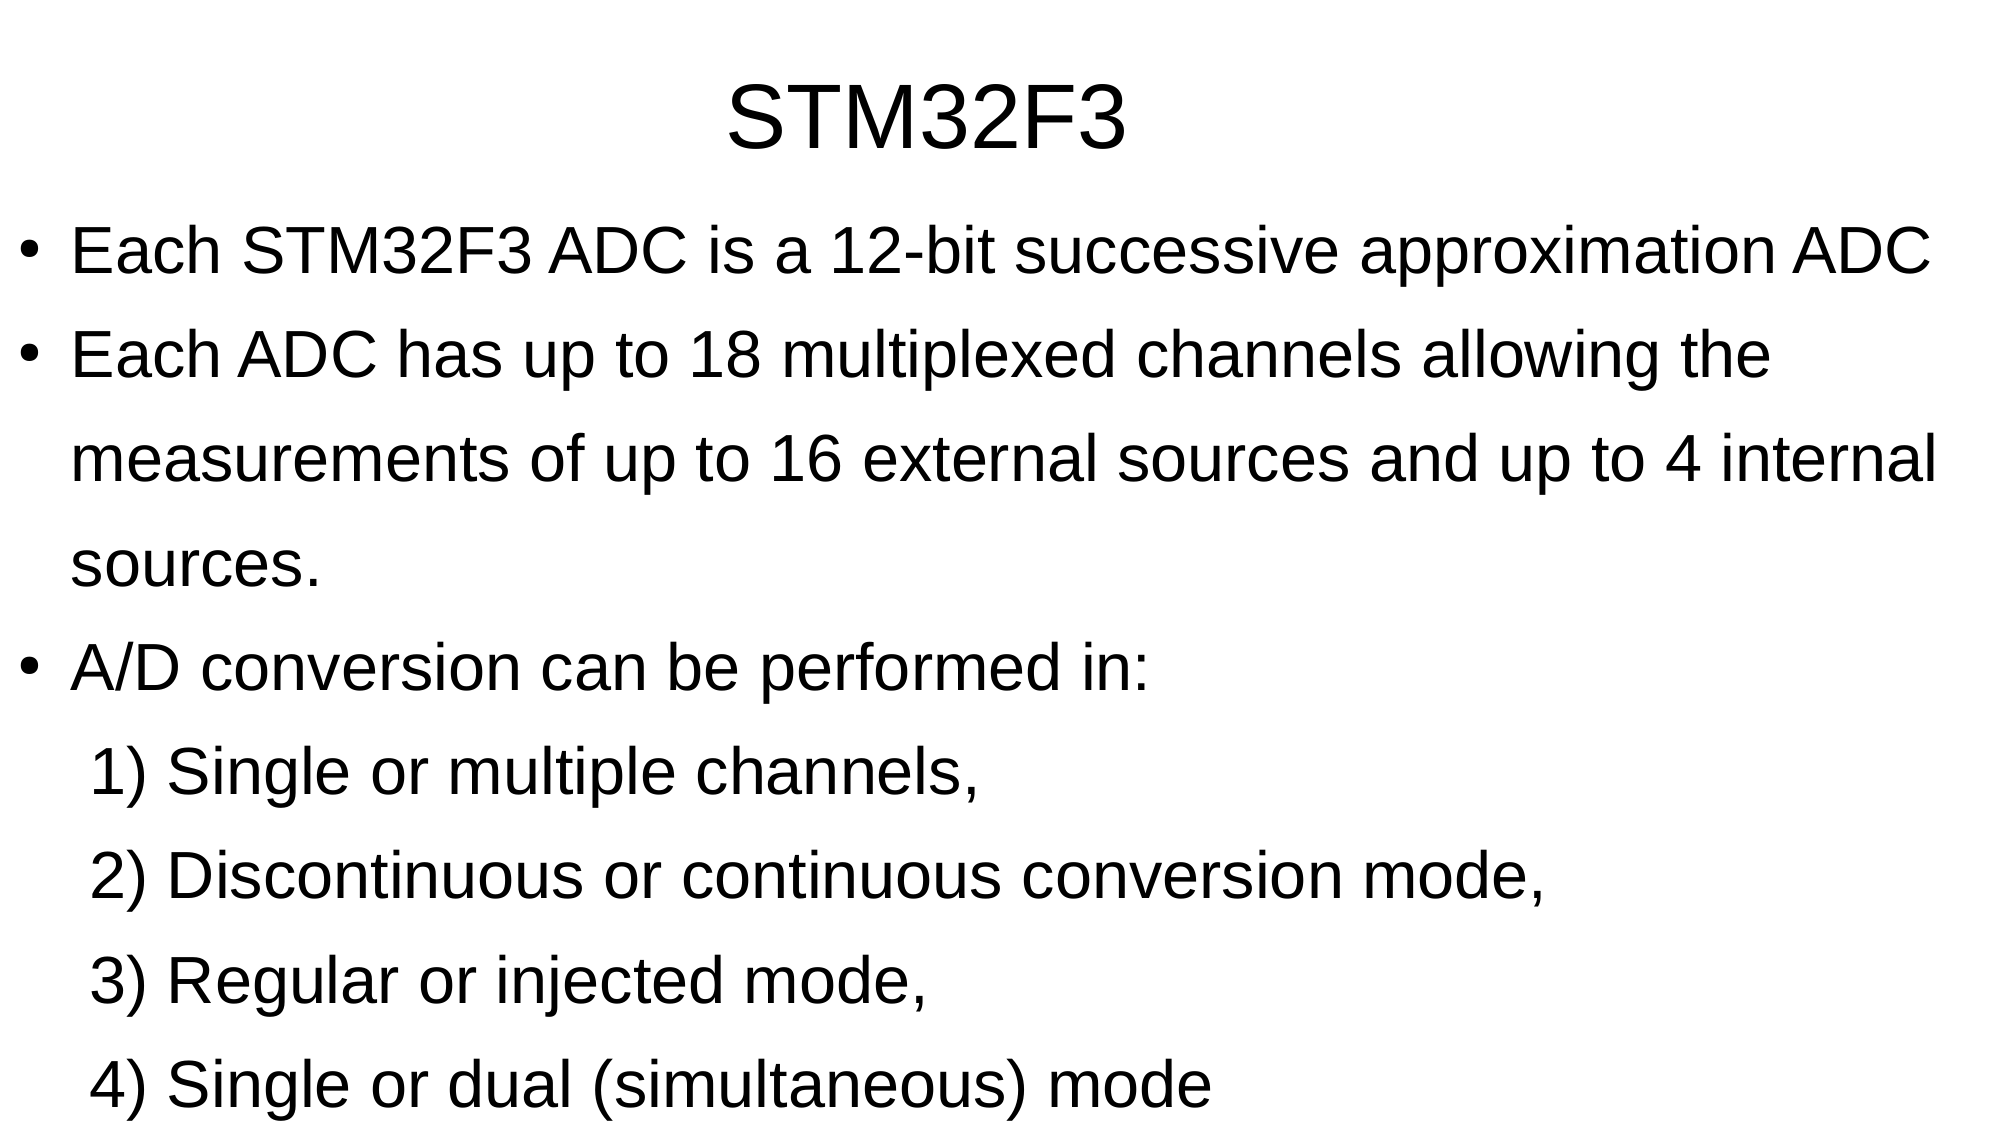

# STM32F3
Each STM32F3 ADC is a 12-bit successive approximation ADC
Each ADC has up to 18 multiplexed channels allowing the
measurements of up to 16 external sources and up to 4 internal
sources.
A/D conversion can be performed in:
 1) Single or multiple channels,
 2) Discontinuous or continuous conversion mode,
 3) Regular or injected mode,
 4) Single or dual (simultaneous) mode